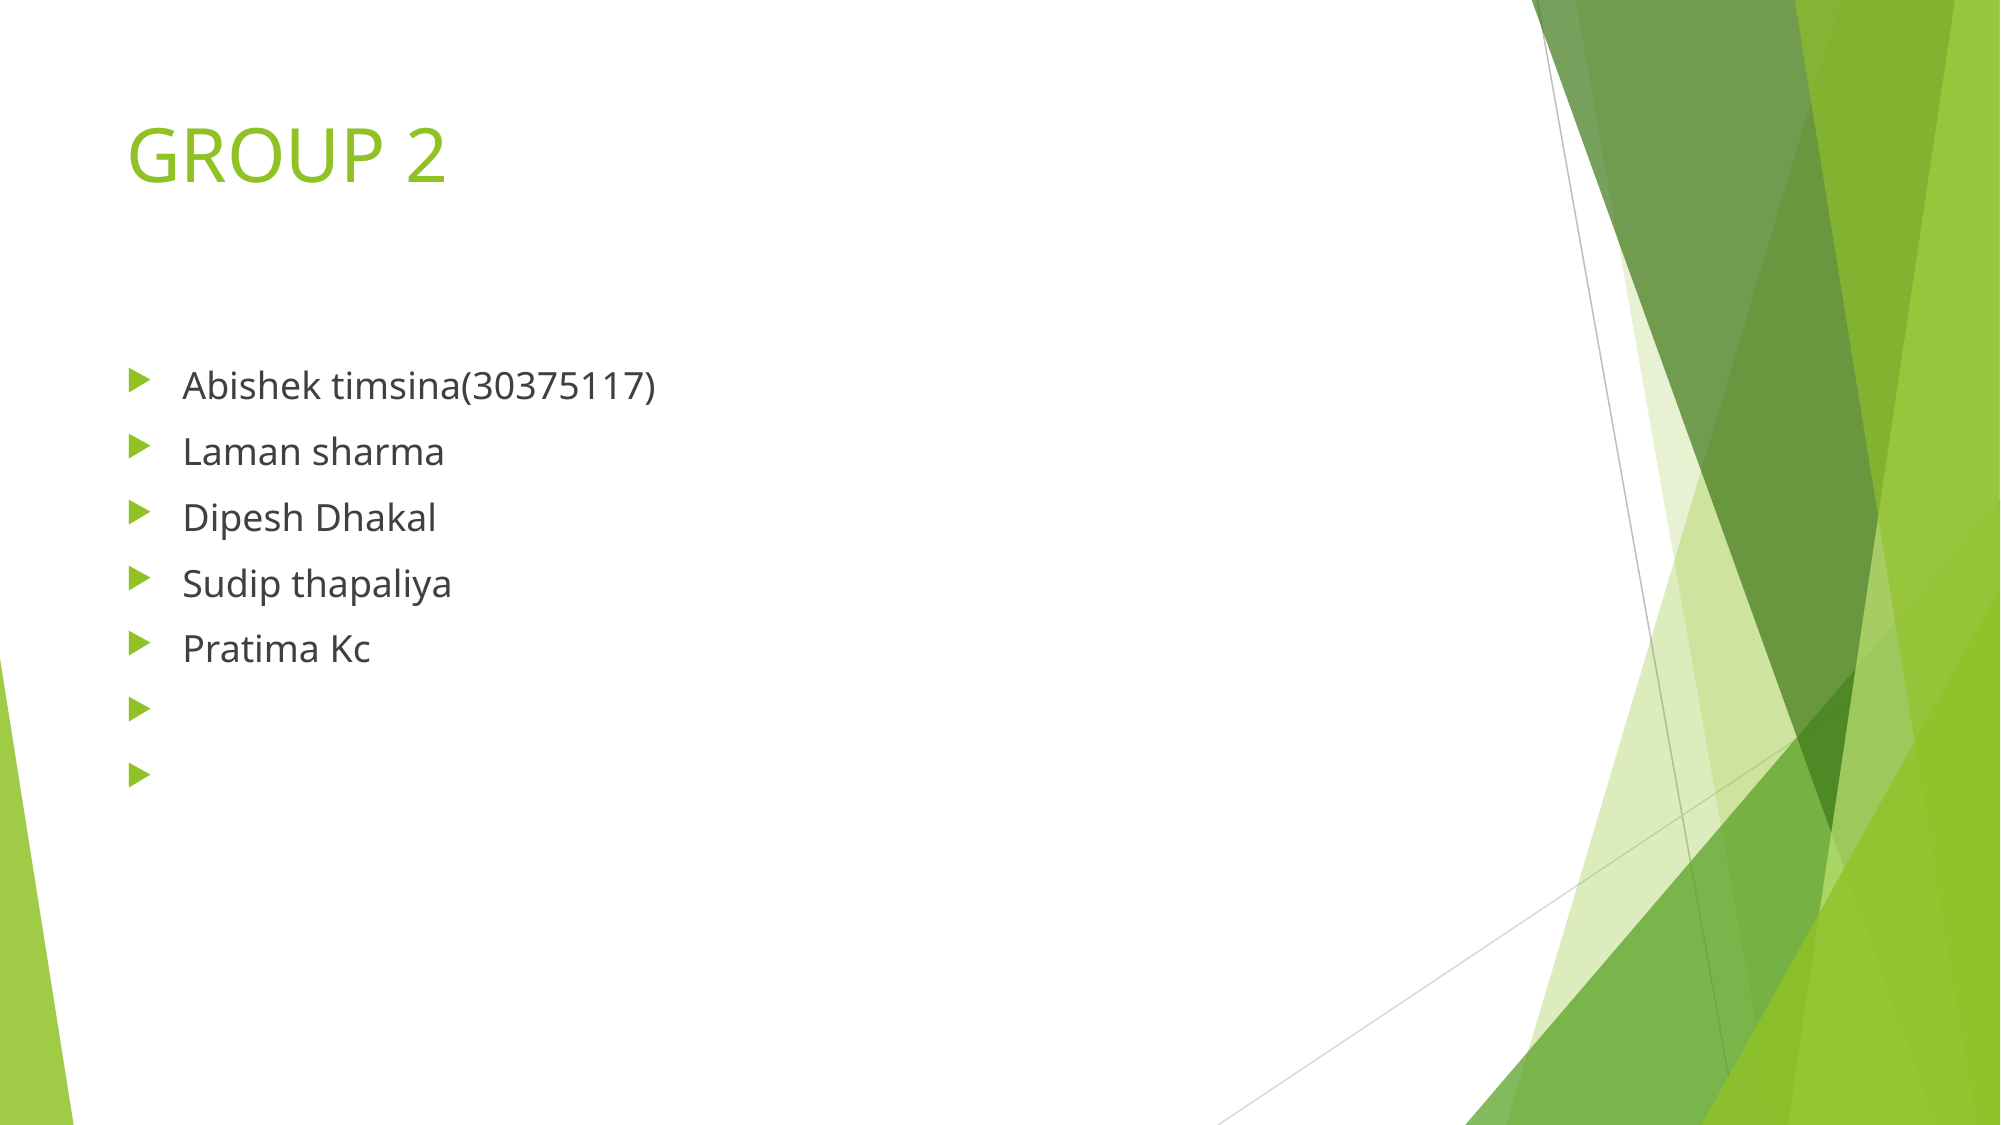

# GROUP 2
Abishek timsina(30375117)
Laman sharma
Dipesh Dhakal
Sudip thapaliya
Pratima Kc